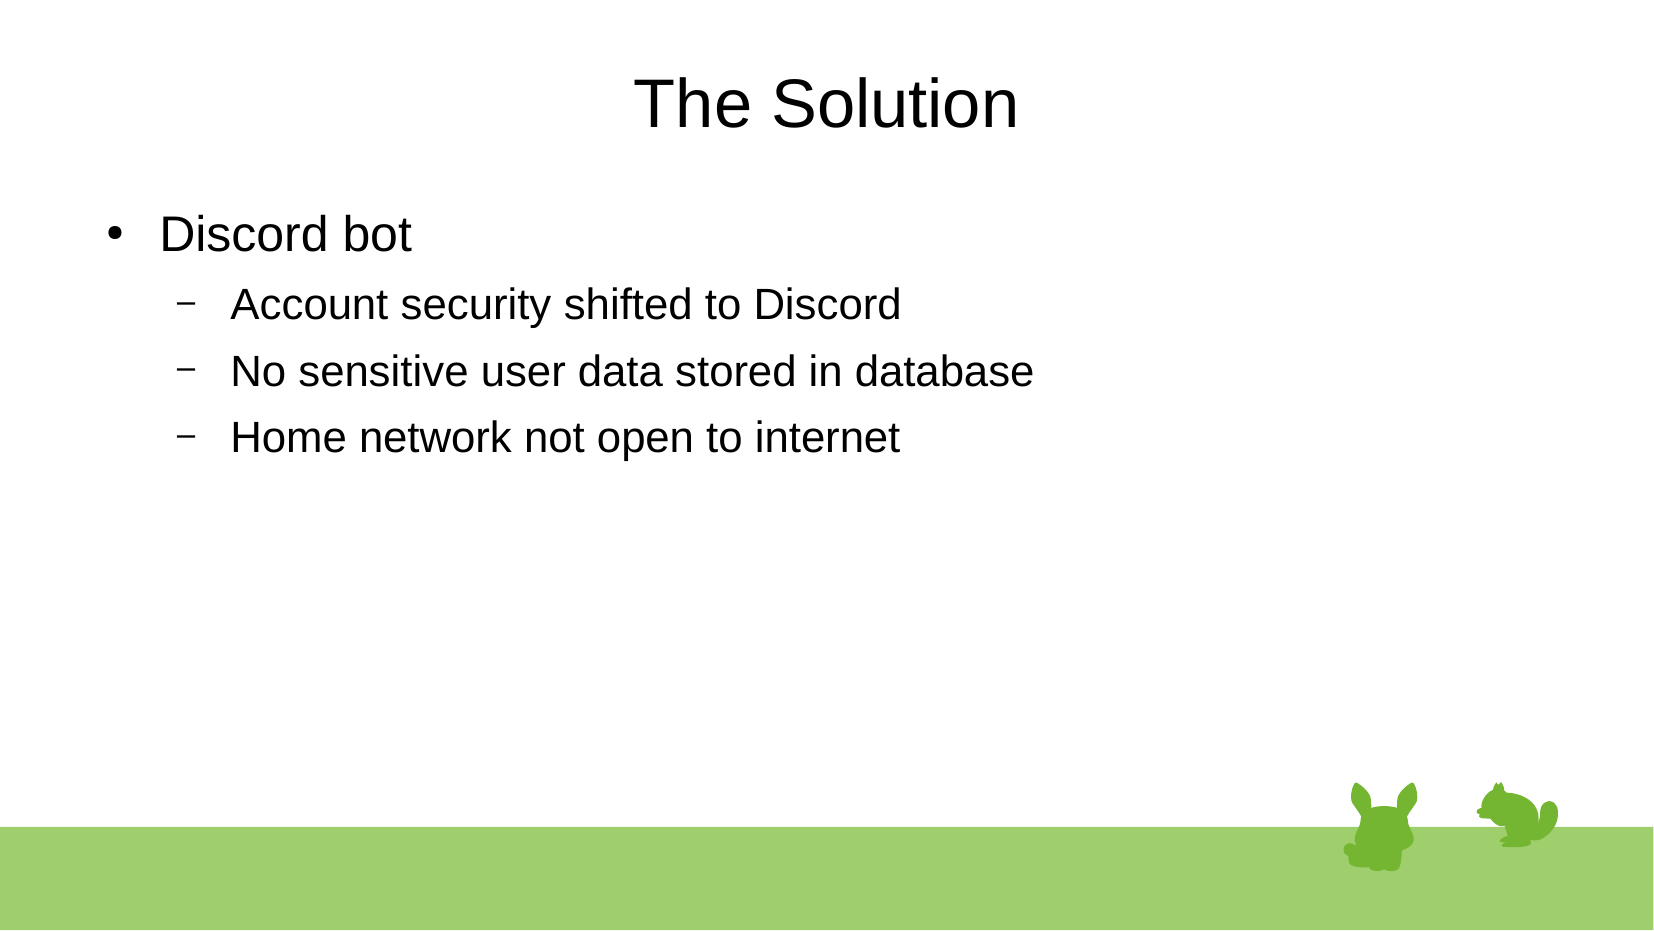

# The Solution
Discord bot
Account security shifted to Discord
No sensitive user data stored in database
Home network not open to internet